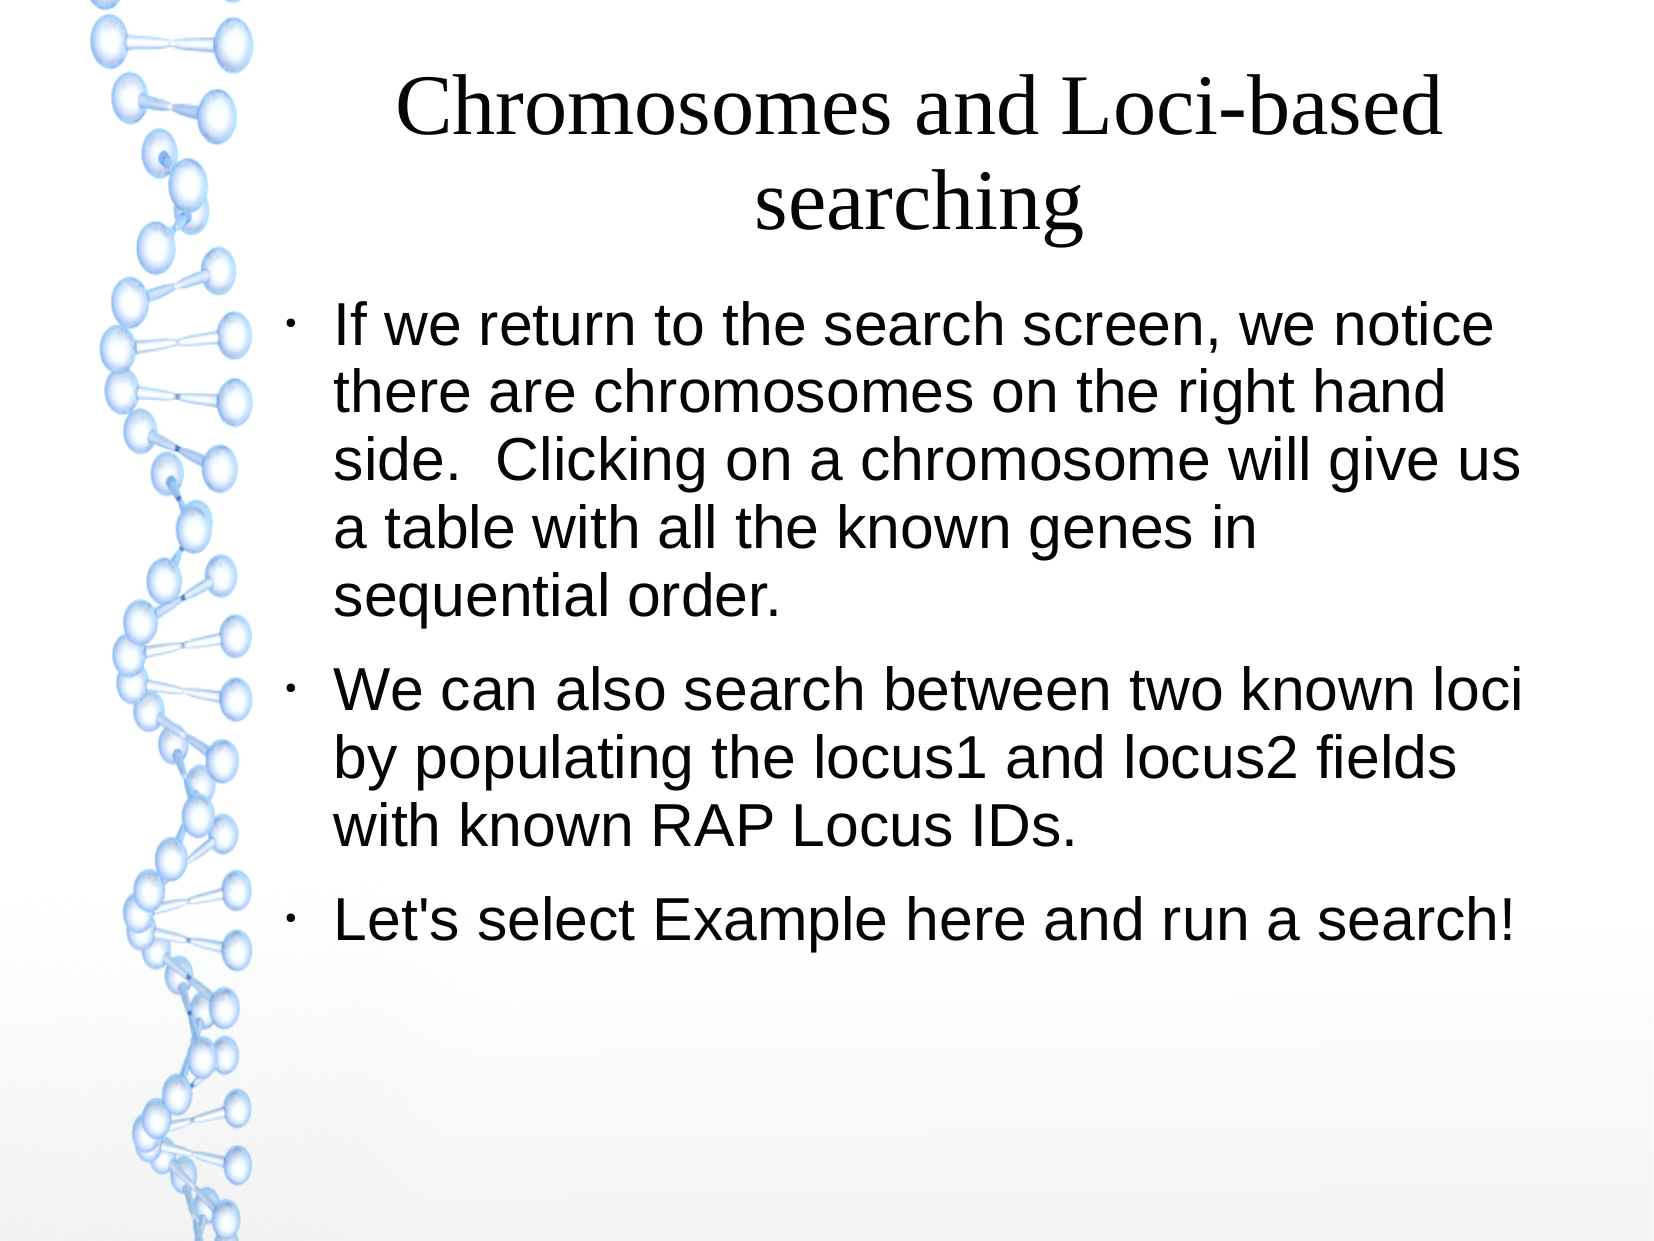

# Chromosomes and Loci-based searching
If we return to the search screen, we notice there are chromosomes on the right hand side. Clicking on a chromosome will give us a table with all the known genes in sequential order.
We can also search between two known loci by populating the locus1 and locus2 fields with known RAP Locus IDs.
Let's select Example here and run a search!